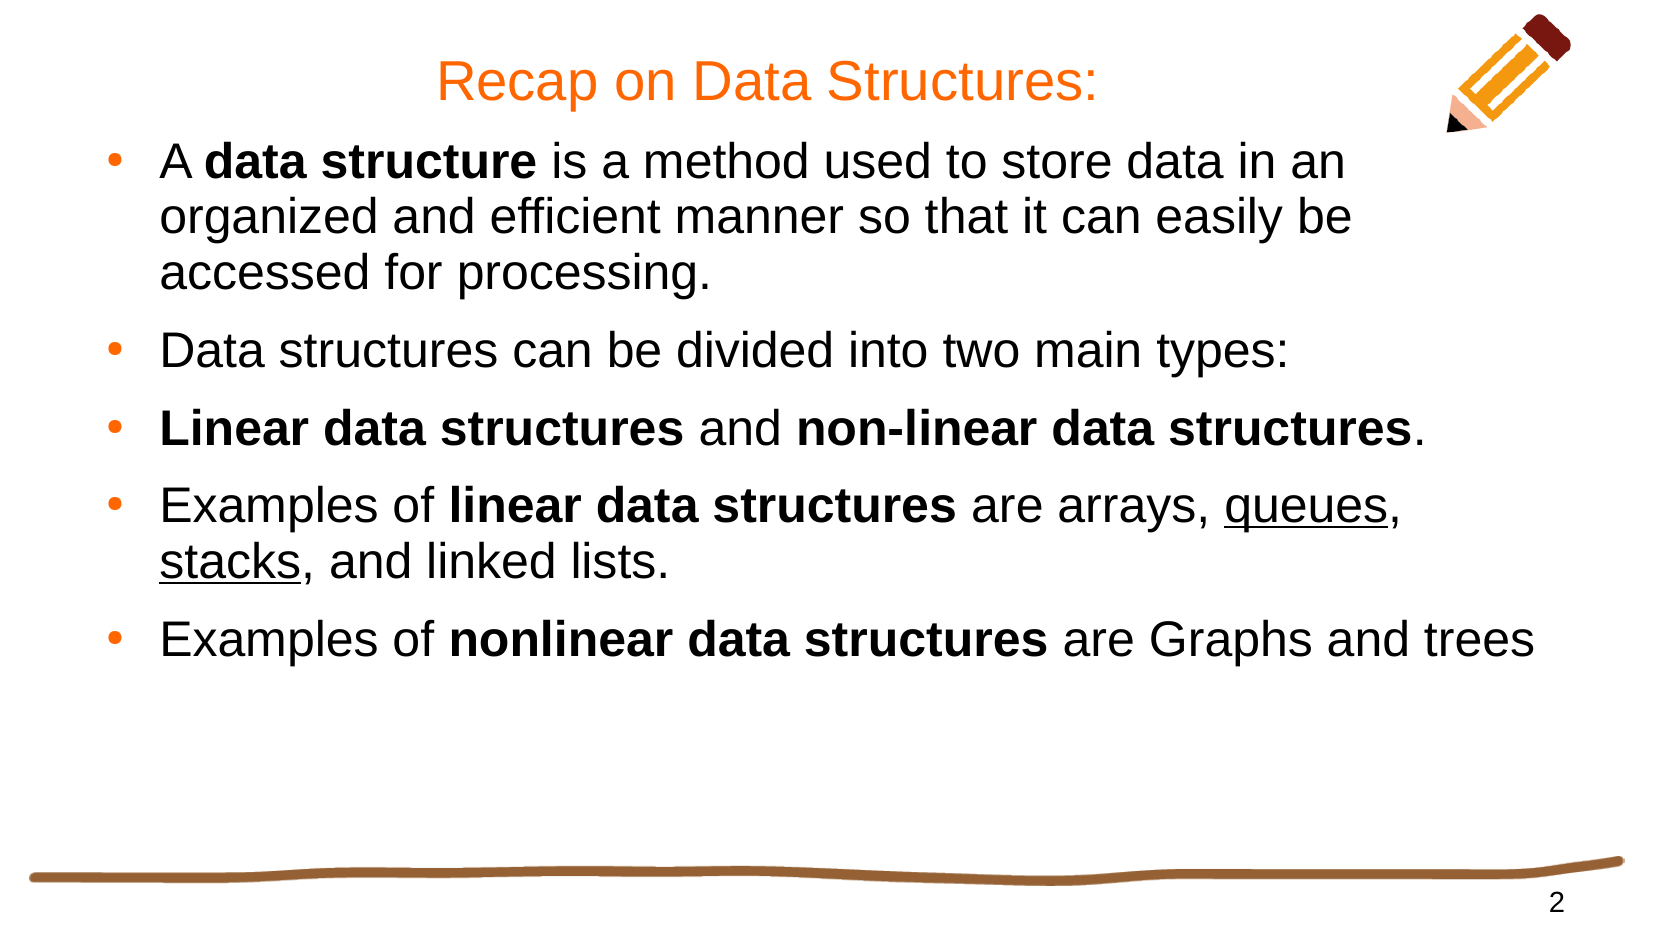

# Recap on Data Structures:
A data structure is a method used to store data in an organized and efficient manner so that it can easily be accessed for processing.
Data structures can be divided into two main types:
Linear data structures and non-linear data structures.
Examples of linear data structures are arrays, queues, stacks, and linked lists.
Examples of nonlinear data structures are Graphs and trees
2